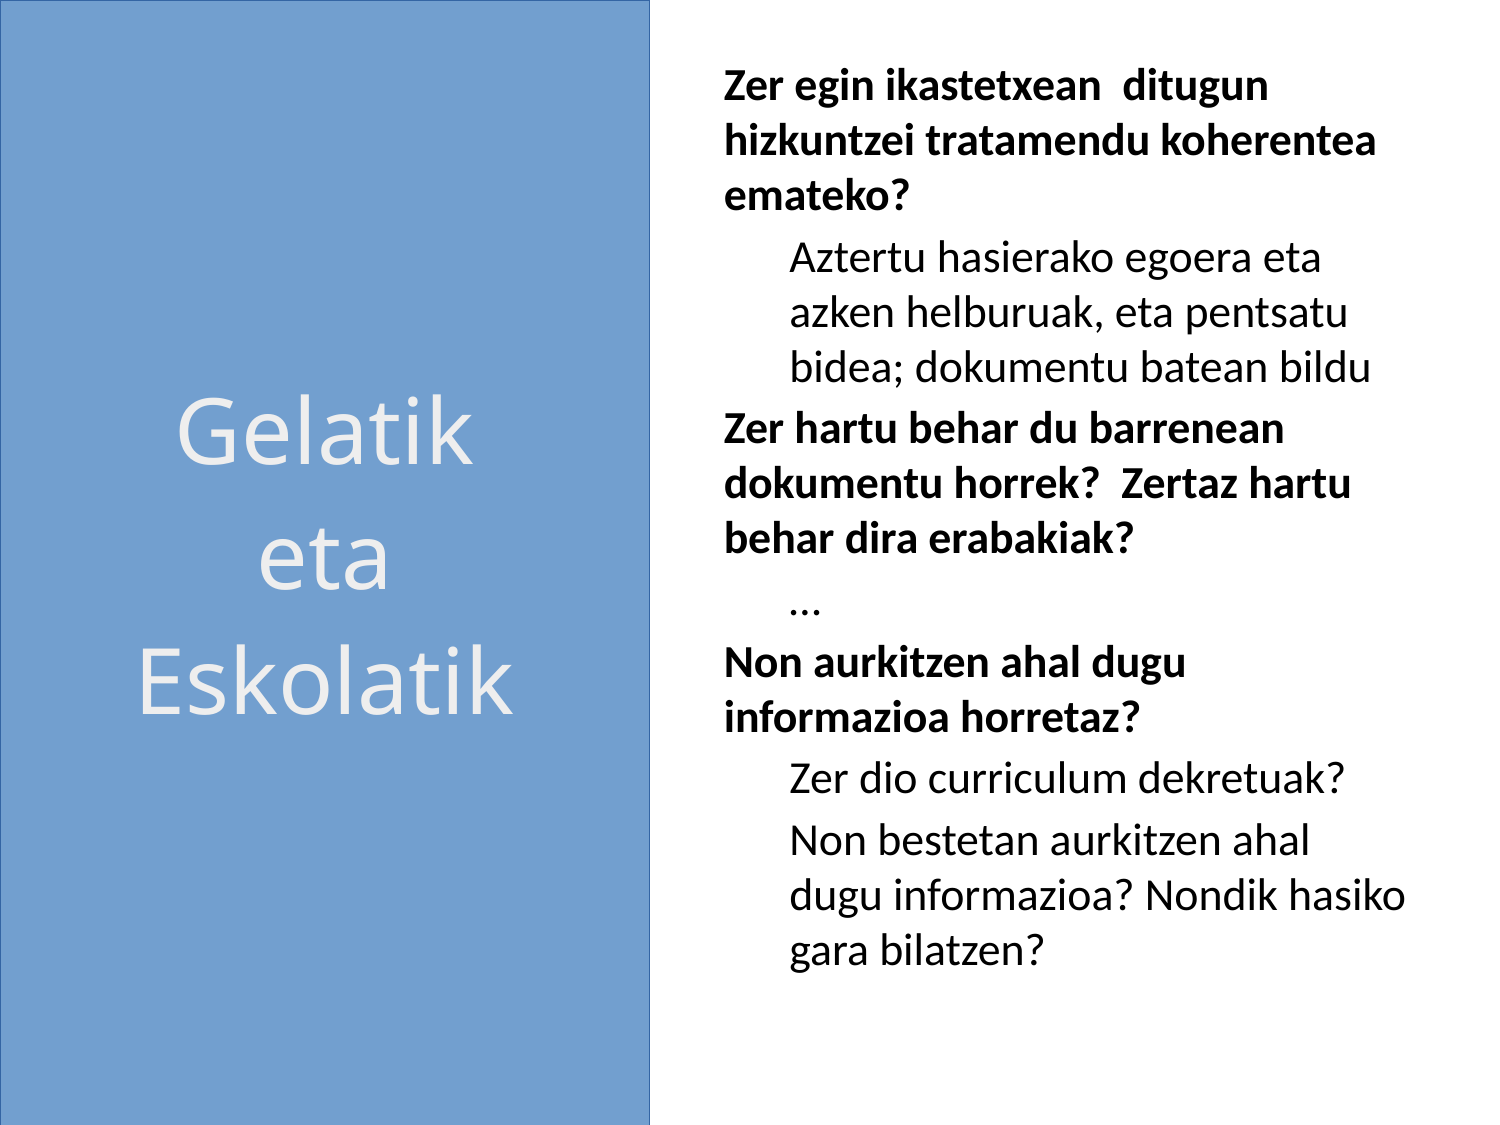

Gelatik
eta
Eskolatik
# Zer egin ikastetxean ditugun hizkuntzei tratamendu koherentea emateko?
Aztertu hasierako egoera eta azken helburuak, eta pentsatu bidea; dokumentu batean bildu
Zer hartu behar du barrenean dokumentu horrek? Zertaz hartu behar dira erabakiak?
…
Non aurkitzen ahal dugu informazioa horretaz?
Zer dio curriculum dekretuak?
Non bestetan aurkitzen ahal dugu informazioa? Nondik hasiko gara bilatzen?